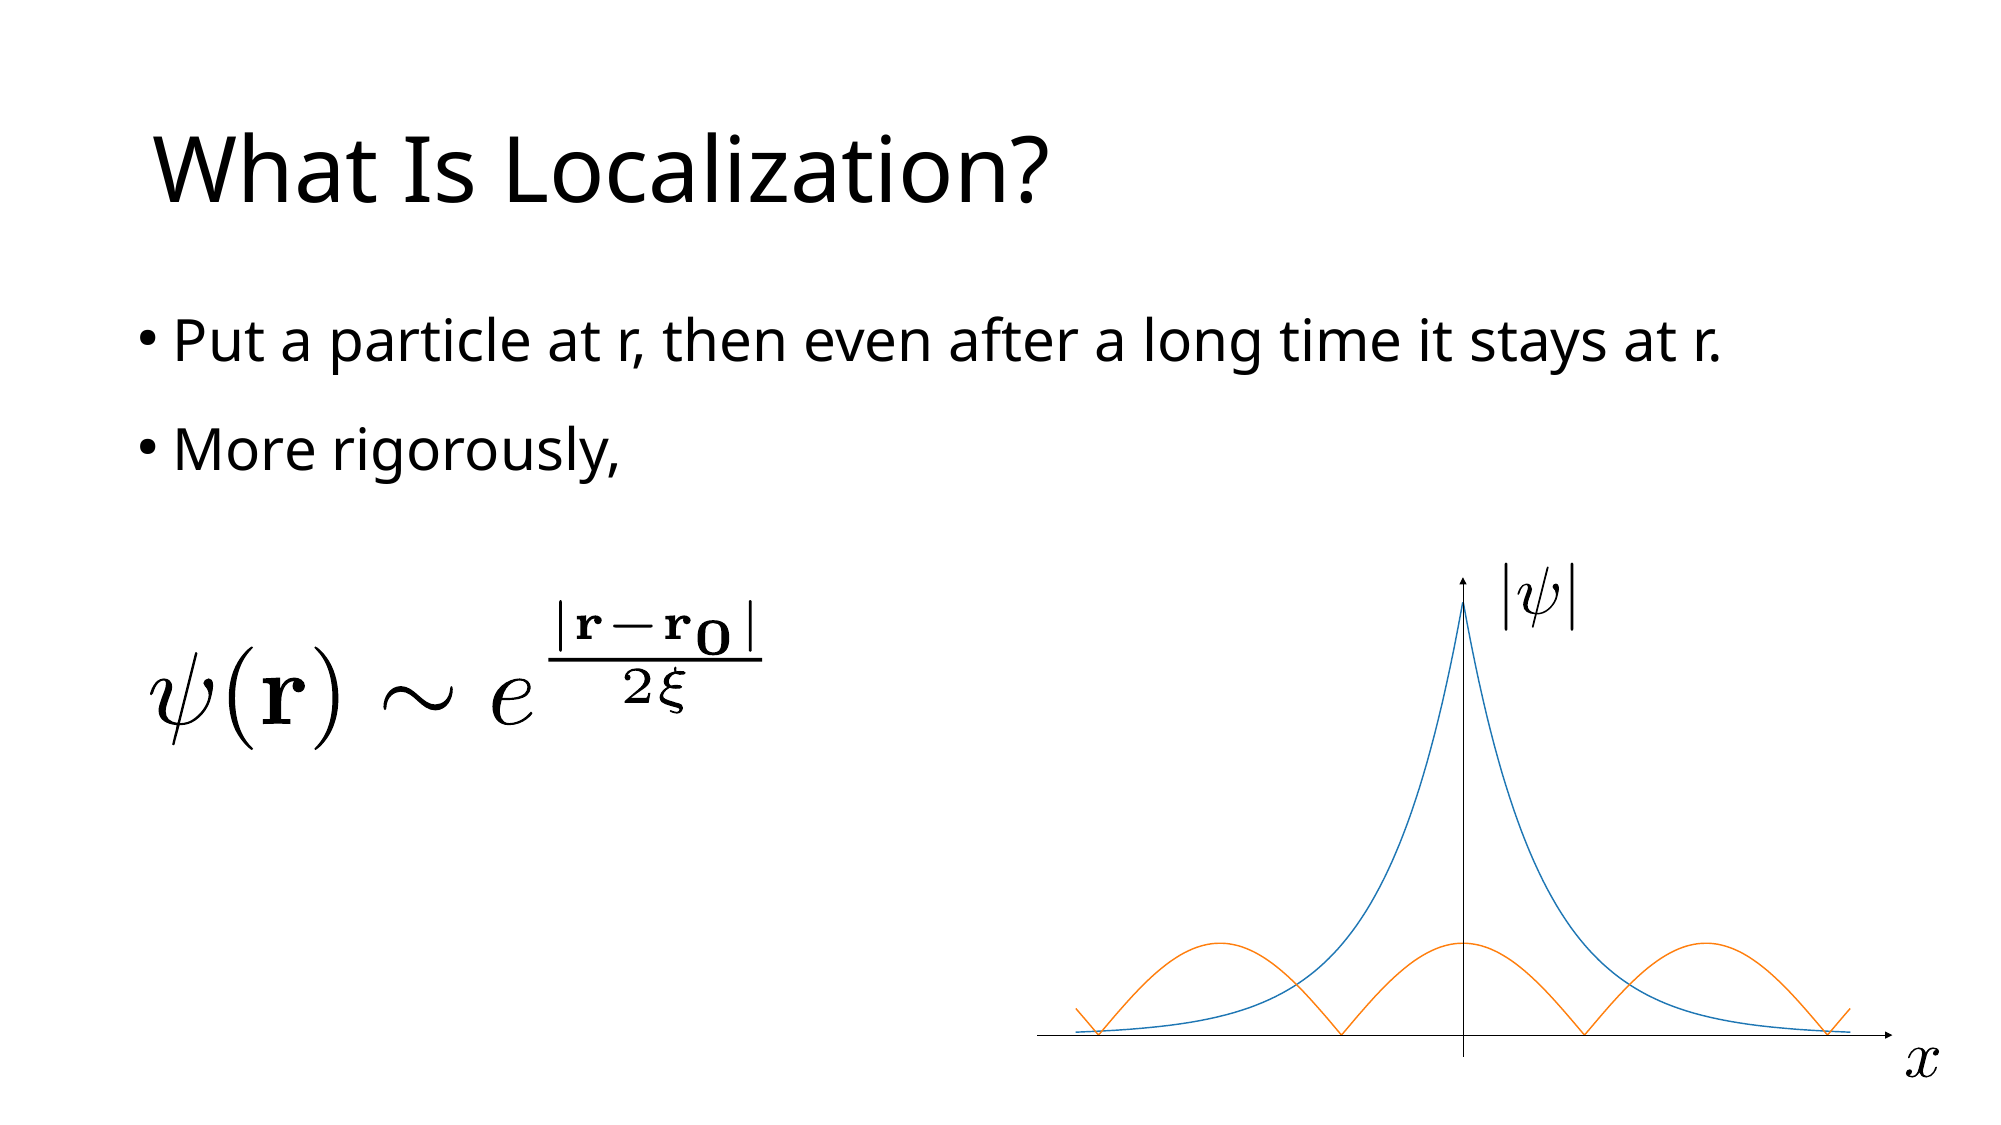

# What Is Localization?
Put a particle at r, then even after a long time it stays at r.
More rigorously,